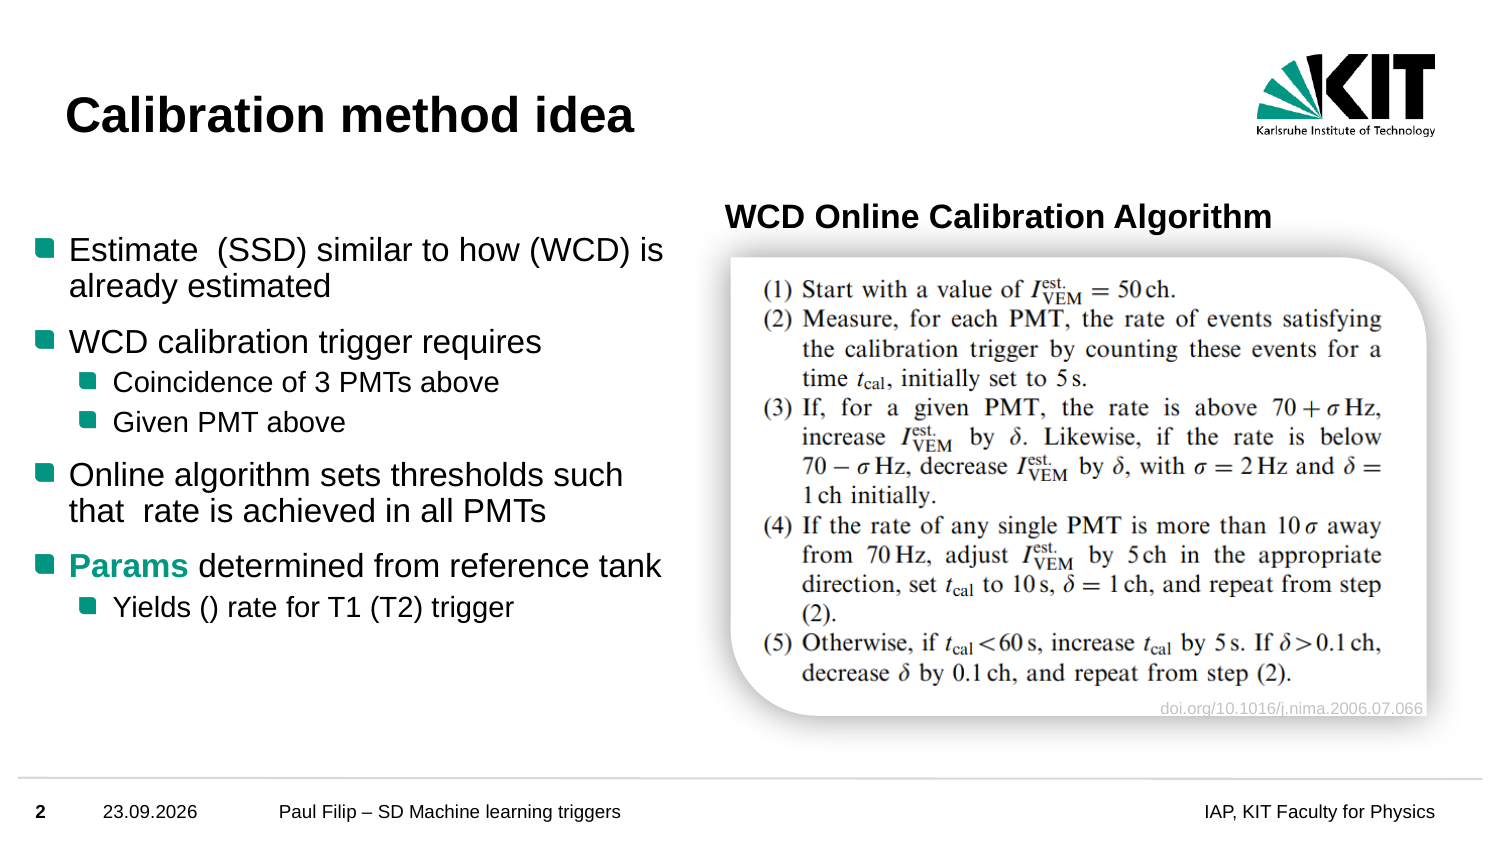

Calibration method idea
WCD Online Calibration Algorithm
# Estimate (SSD) similar to how (WCD) is already estimated
WCD calibration trigger requires
Coincidence of 3 PMTs above
Given PMT above
Online algorithm sets thresholds such that rate is achieved in all PMTs
Params determined from reference tank
Yields () rate for T1 (T2) trigger
doi.org/10.1016/j.nima.2006.07.066